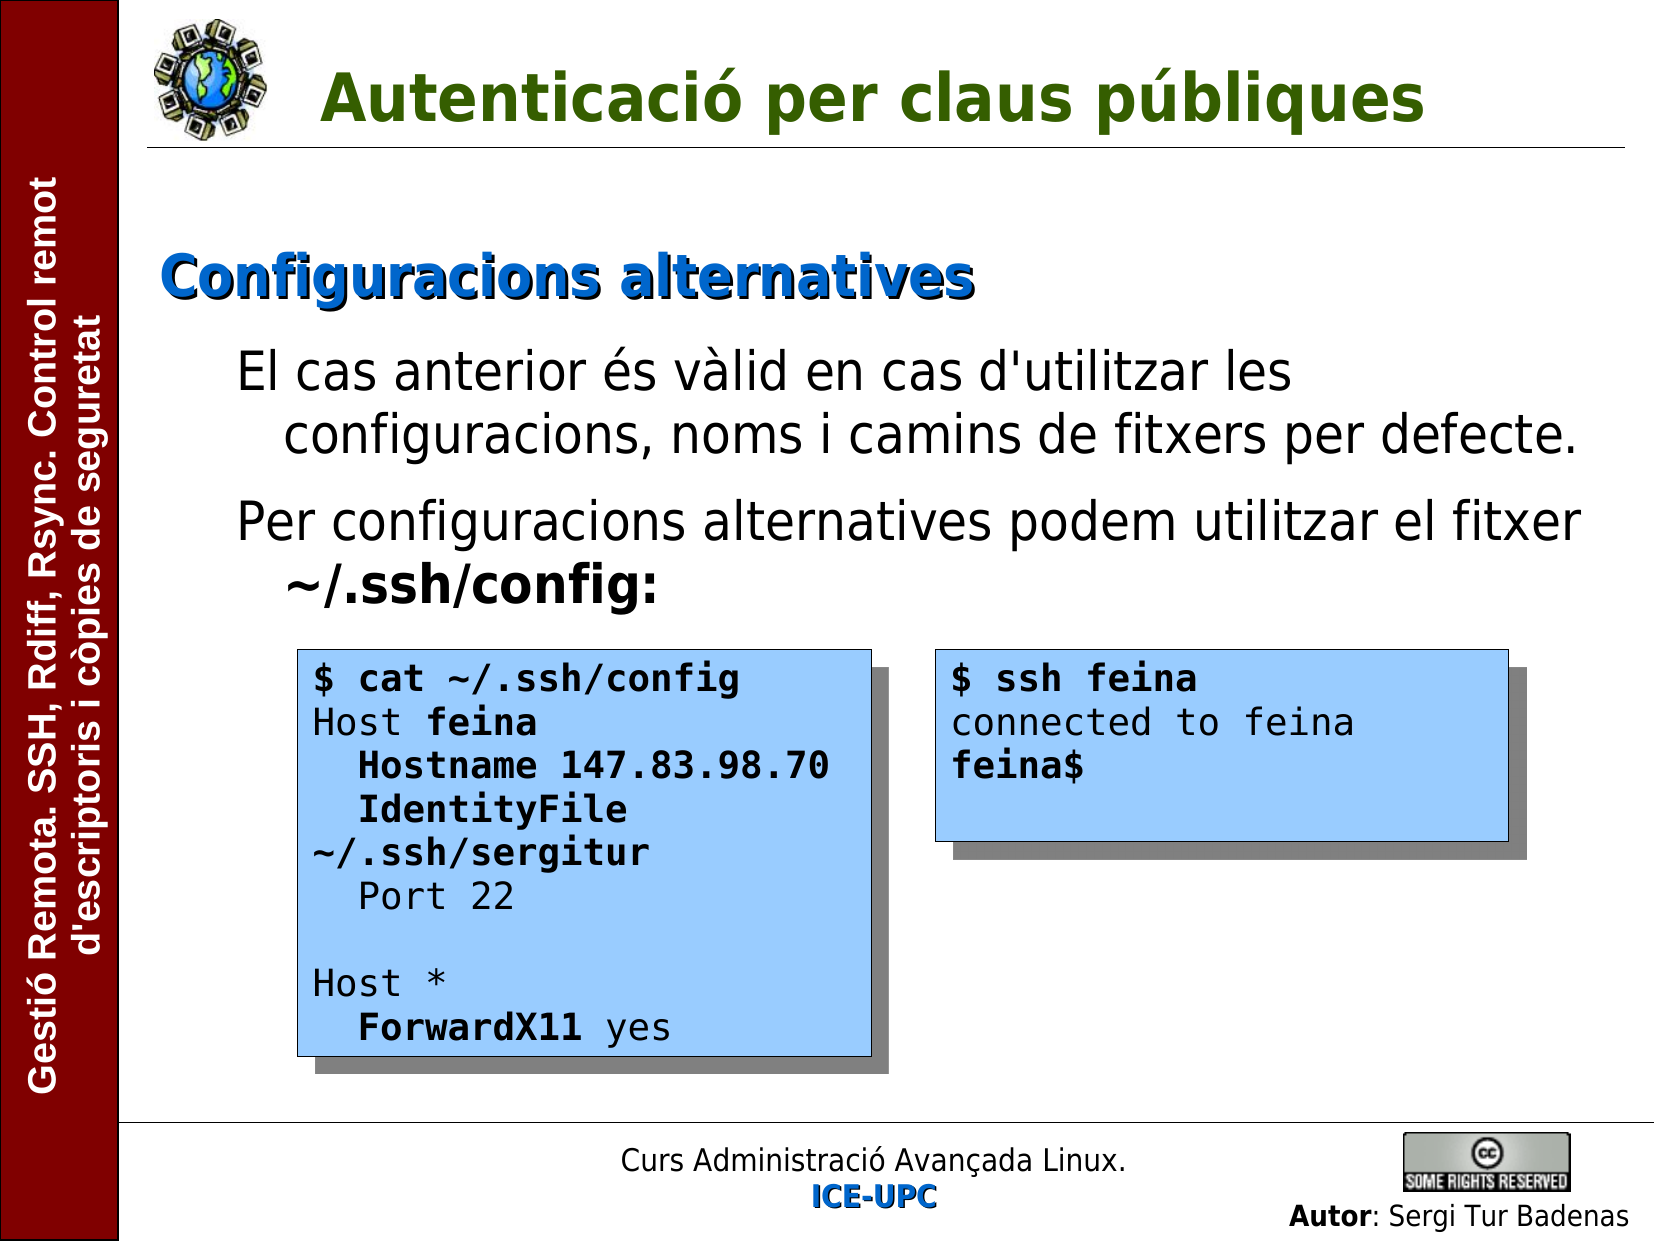

# Autenticació per claus públiques
Configuracions alternatives
El cas anterior és vàlid en cas d'utilitzar les configuracions, noms i camins de fitxers per defecte.
Per configuracions alternatives podem utilitzar el fitxer ~/.ssh/config:
$ cat ~/.ssh/config
Host feina
 Hostname 147.83.98.70
 IdentityFile ~/.ssh/sergitur
 Port 22
Host *
 ForwardX11 yes
$ ssh feina
connected to feina
feina$